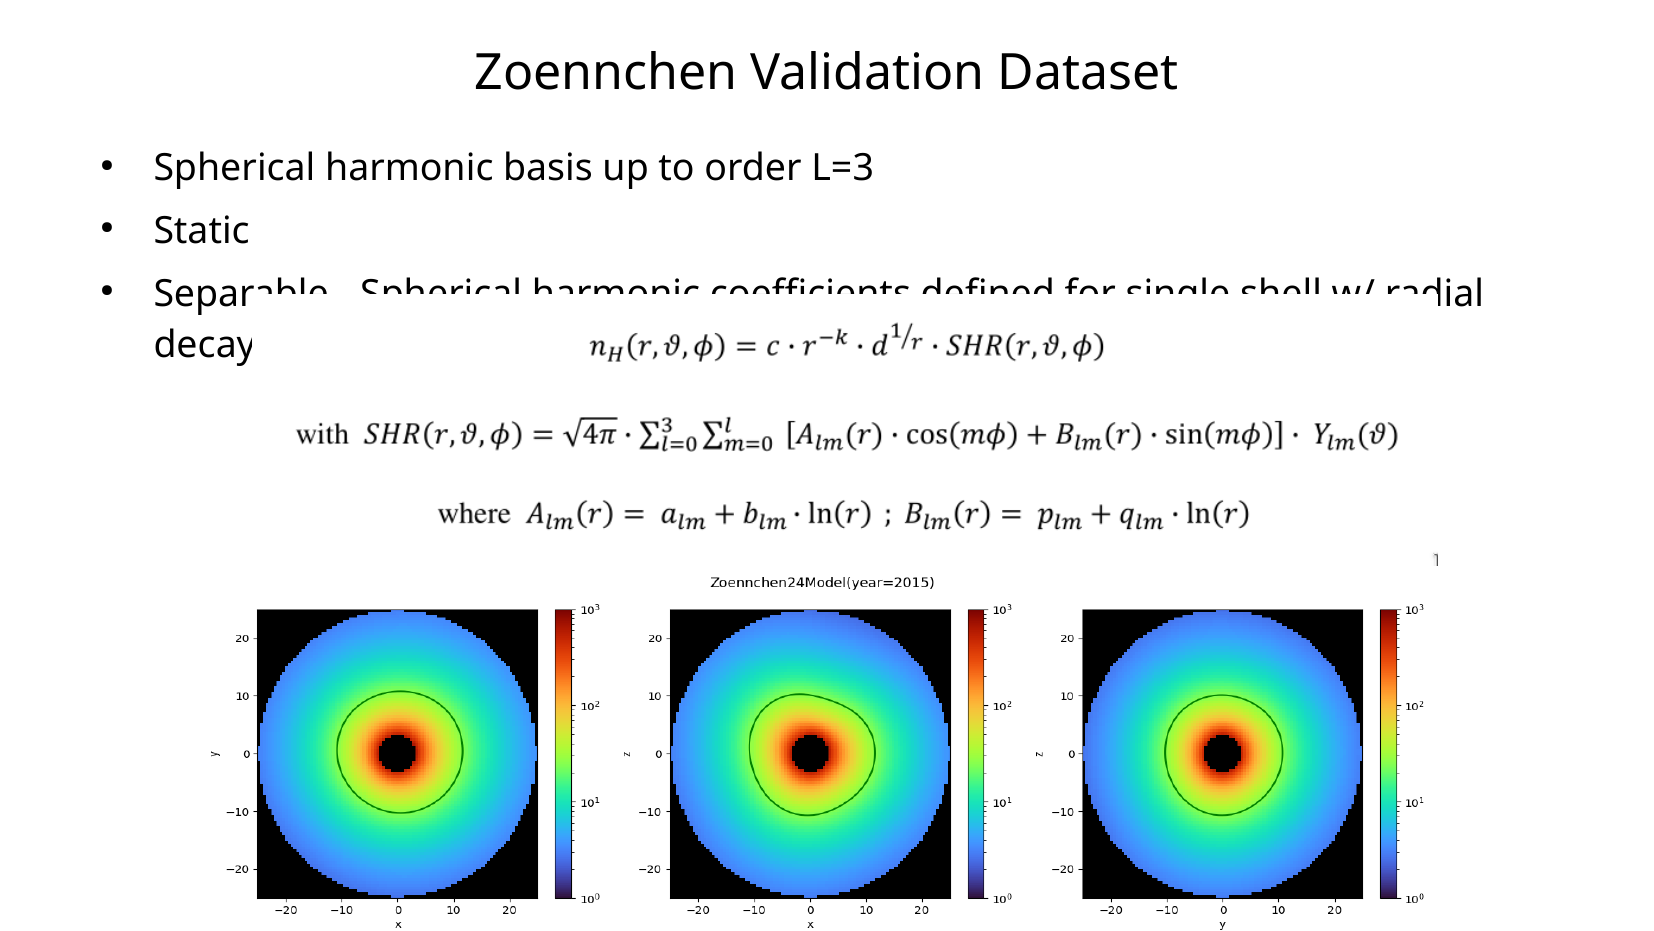

# Zoennchen Validation Dataset
Spherical harmonic basis up to order L=3
Static
Separable - Spherical harmonic coefficients defined for single shell w/ radial decay